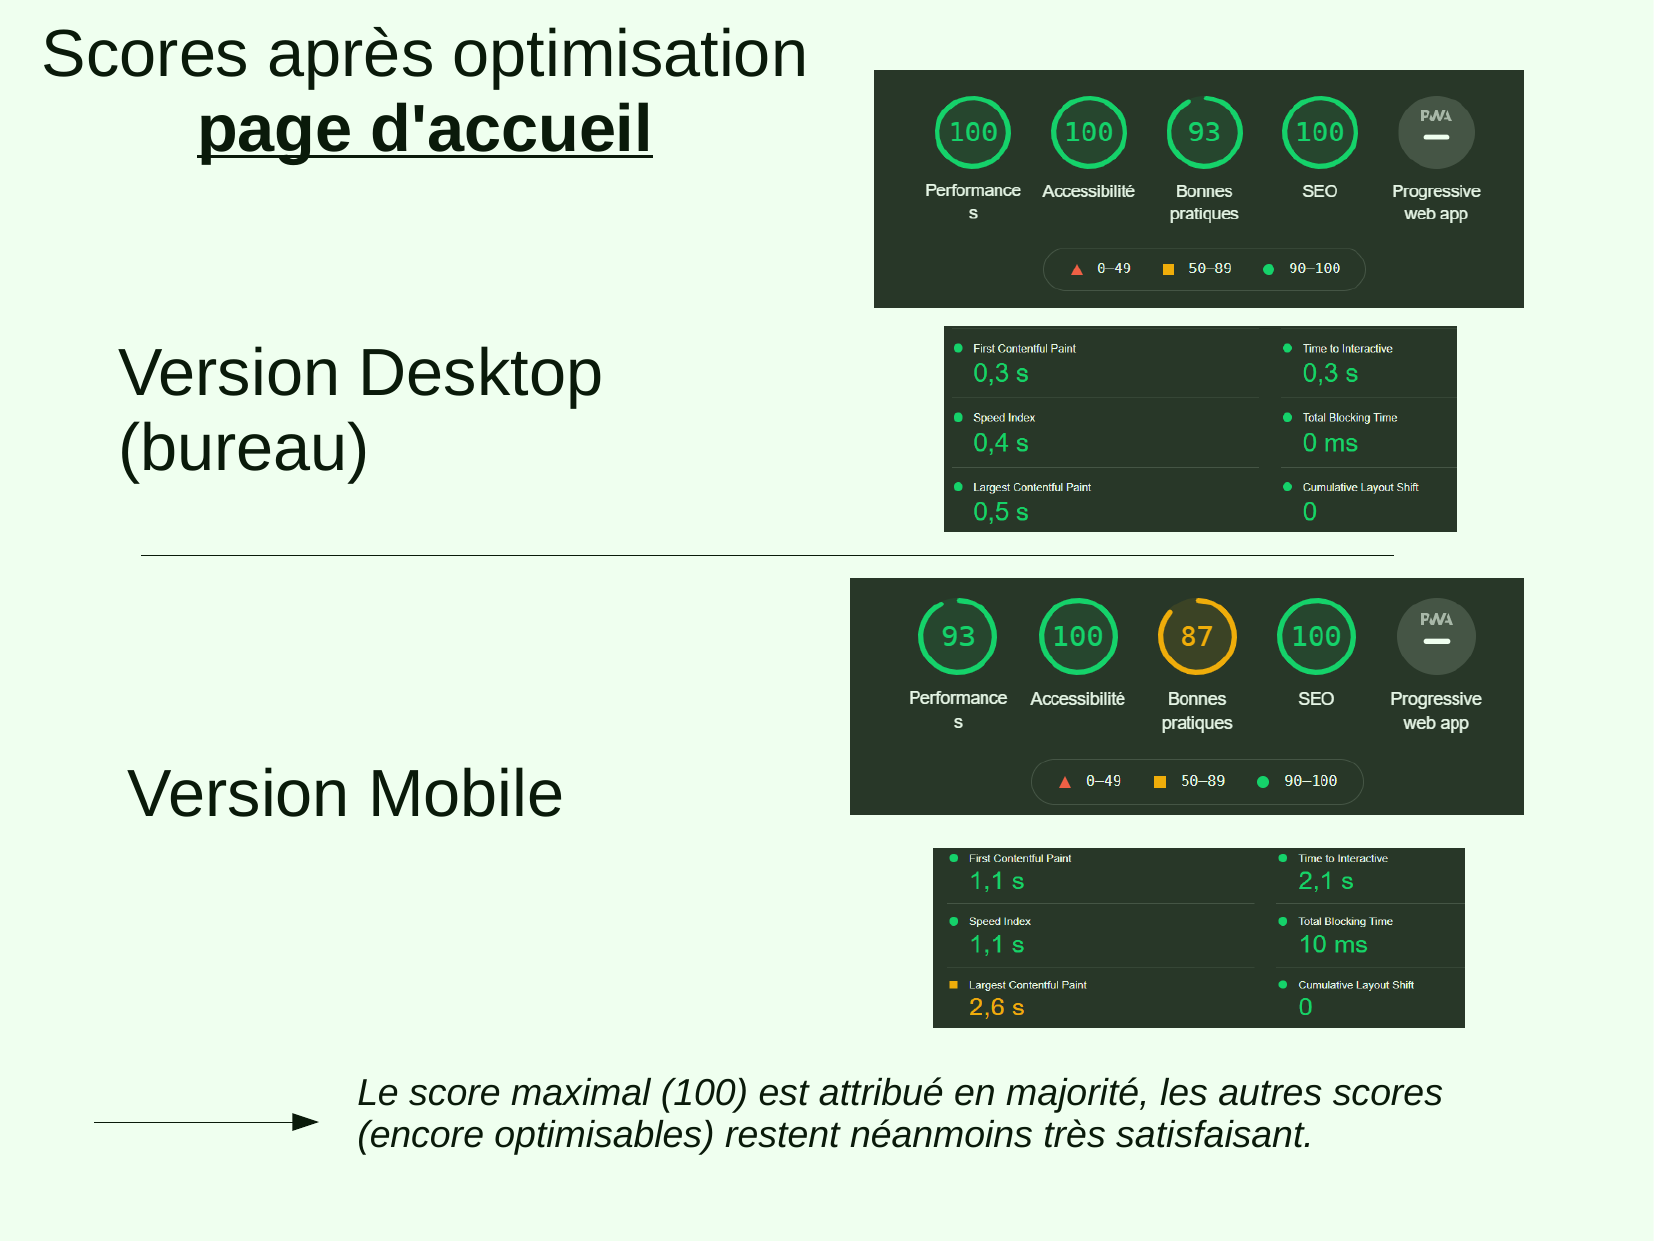

Scores après optimisation page d'accueil
# Version Desktop (bureau)
Version Mobile
Le score maximal (100) est attribué en majorité, les autres scores (encore optimisables) restent néanmoins très satisfaisant.